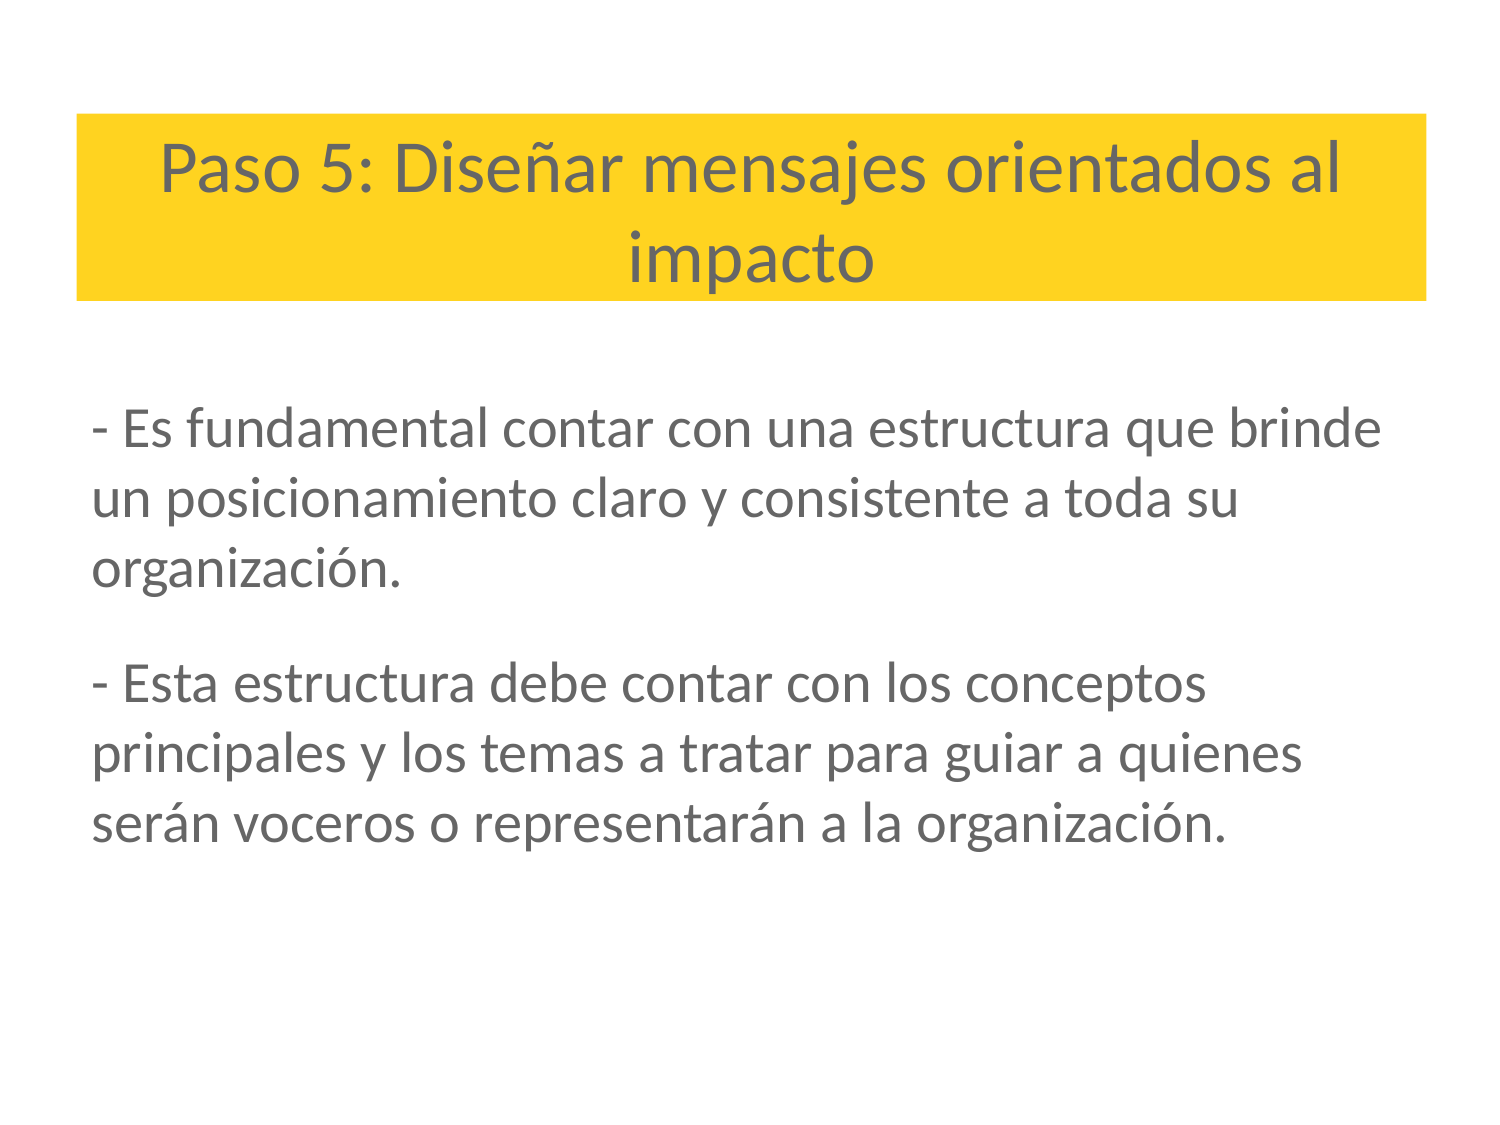

Paso 5: Diseñar mensajes orientados al impacto
- Es fundamental contar con una estructura que brinde un posicionamiento claro y consistente a toda su organización.
- Esta estructura debe contar con los conceptos principales y los temas a tratar para guiar a quienes serán voceros o representarán a la organización.